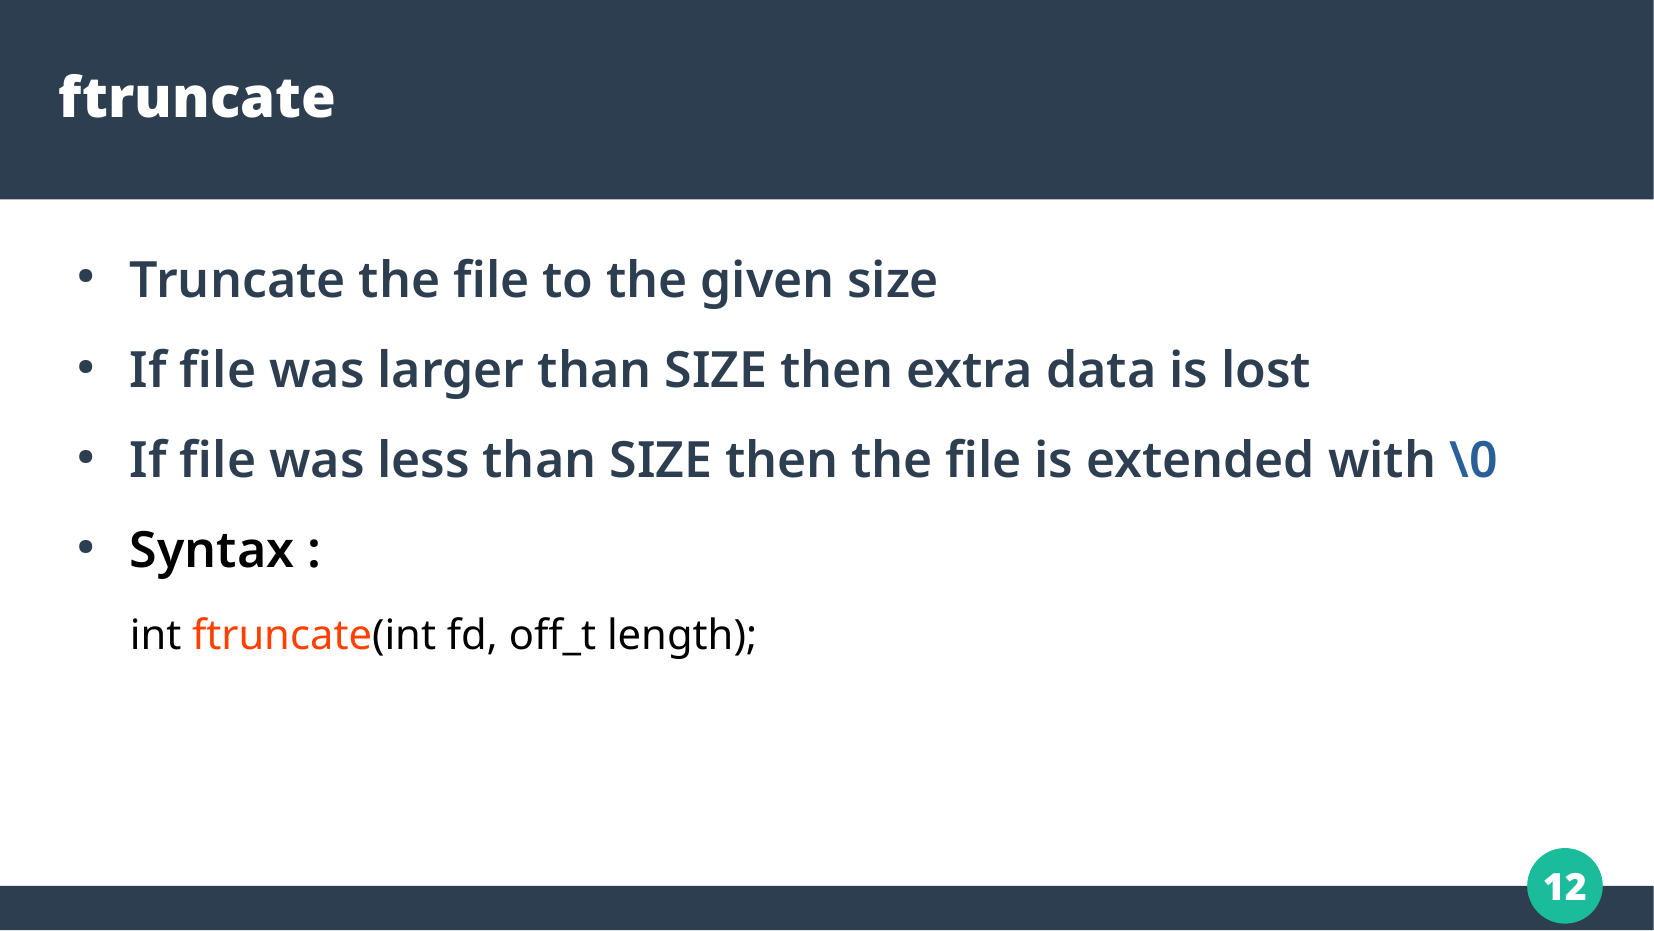

# ftruncate
Truncate the file to the given size
If file was larger than SIZE then extra data is lost
If file was less than SIZE then the file is extended with \0
Syntax :
int ftruncate(int fd, off_t length);